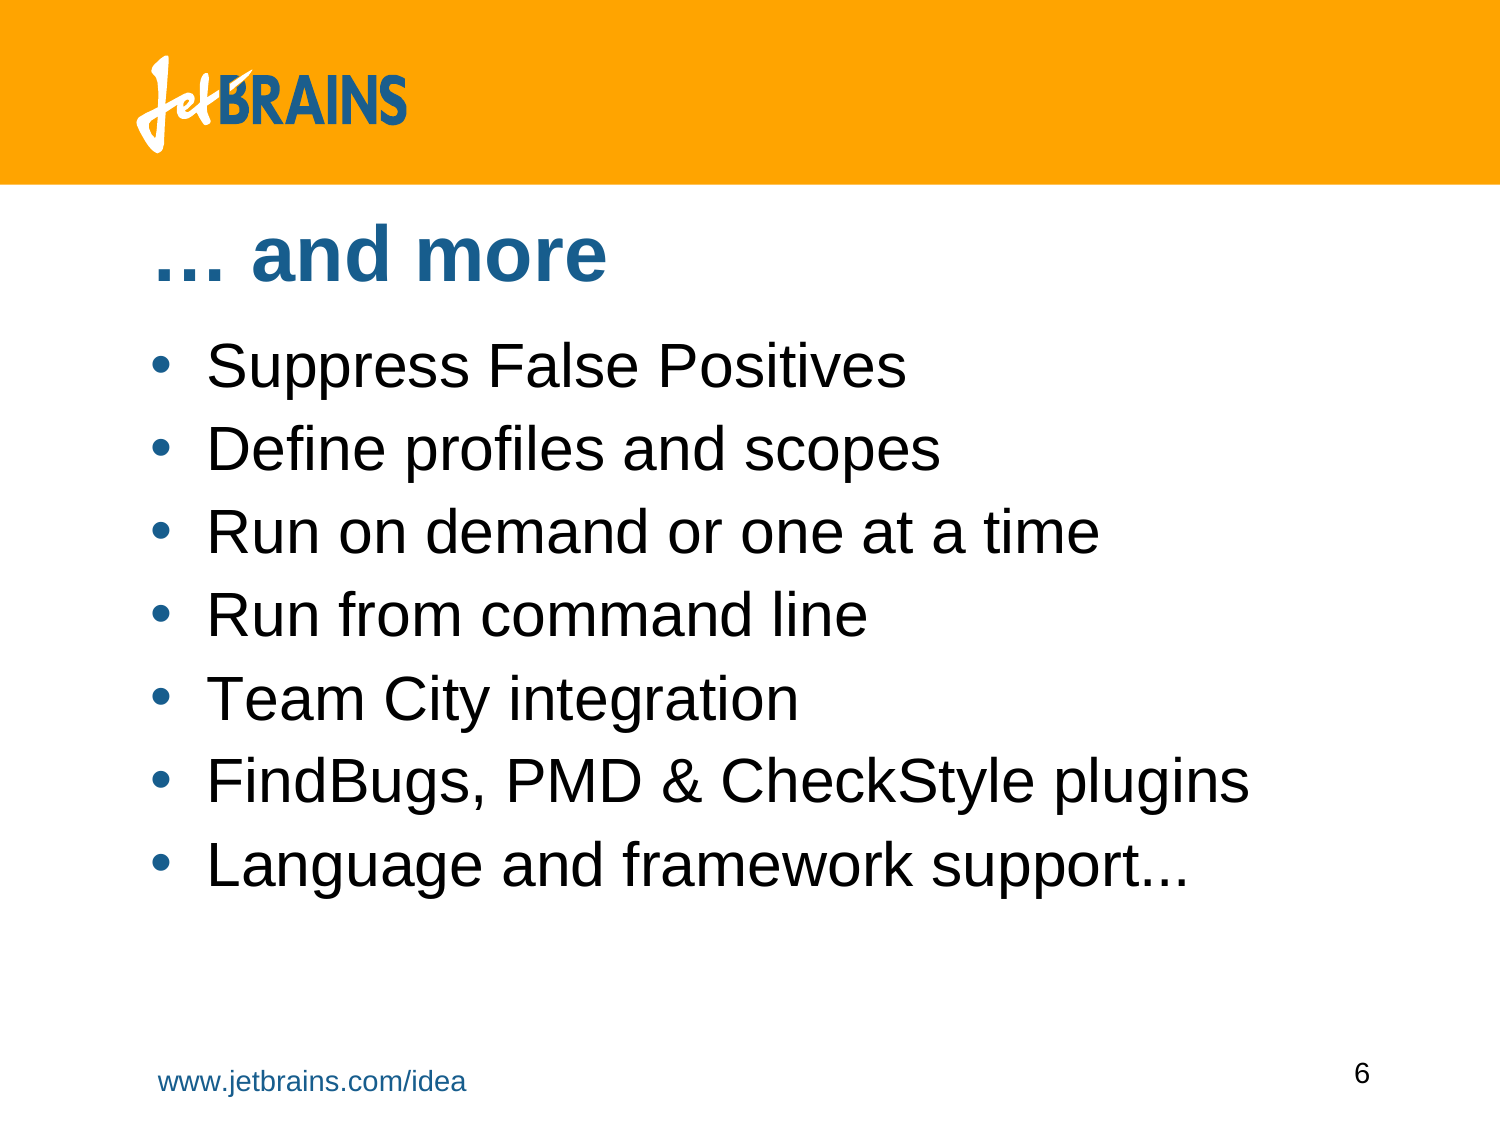

# … and more
Suppress False Positives
Define profiles and scopes
Run on demand or one at a time
Run from command line
Team City integration
FindBugs, PMD & CheckStyle plugins
Language and framework support...